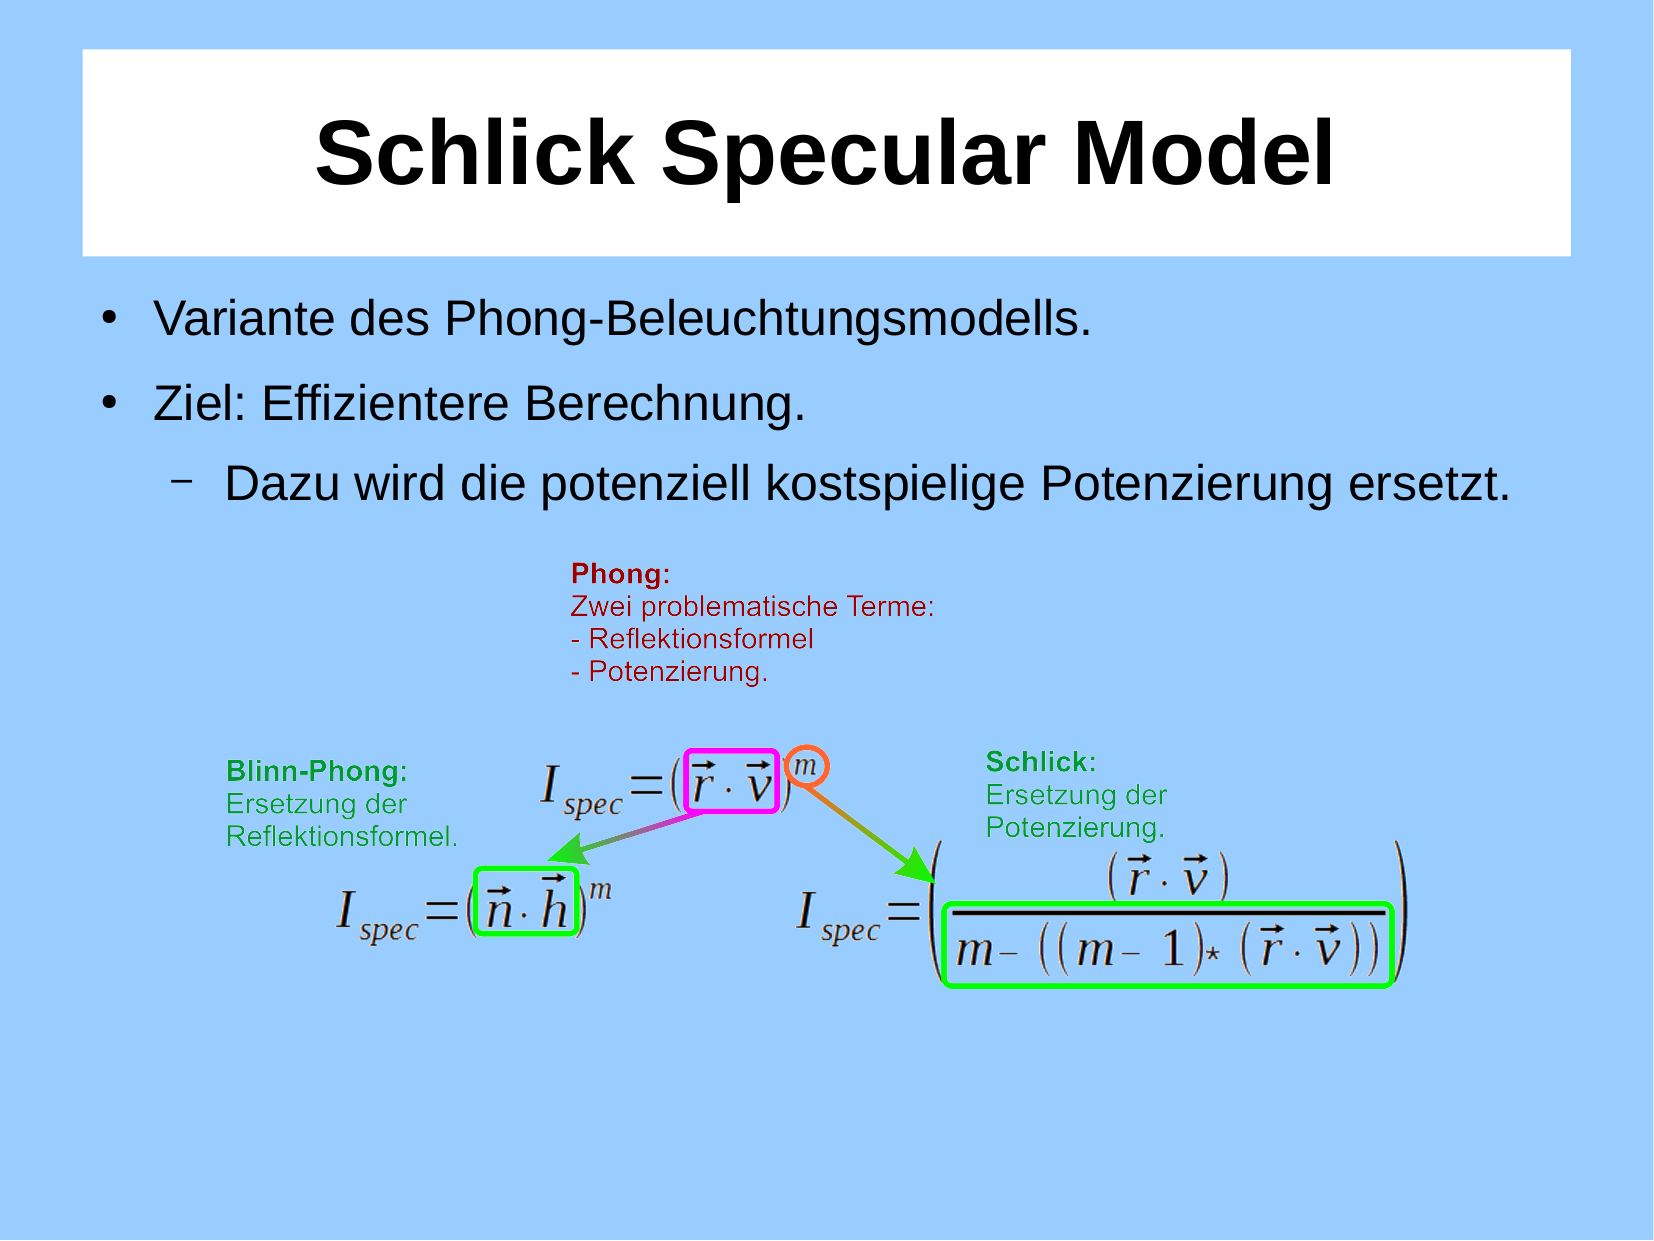

# Schlick Specular Model
Variante des Phong-Beleuchtungsmodells.
Ziel: Effizientere Berechnung.
Dazu wird die potenziell kostspielige Potenzierung ersetzt.